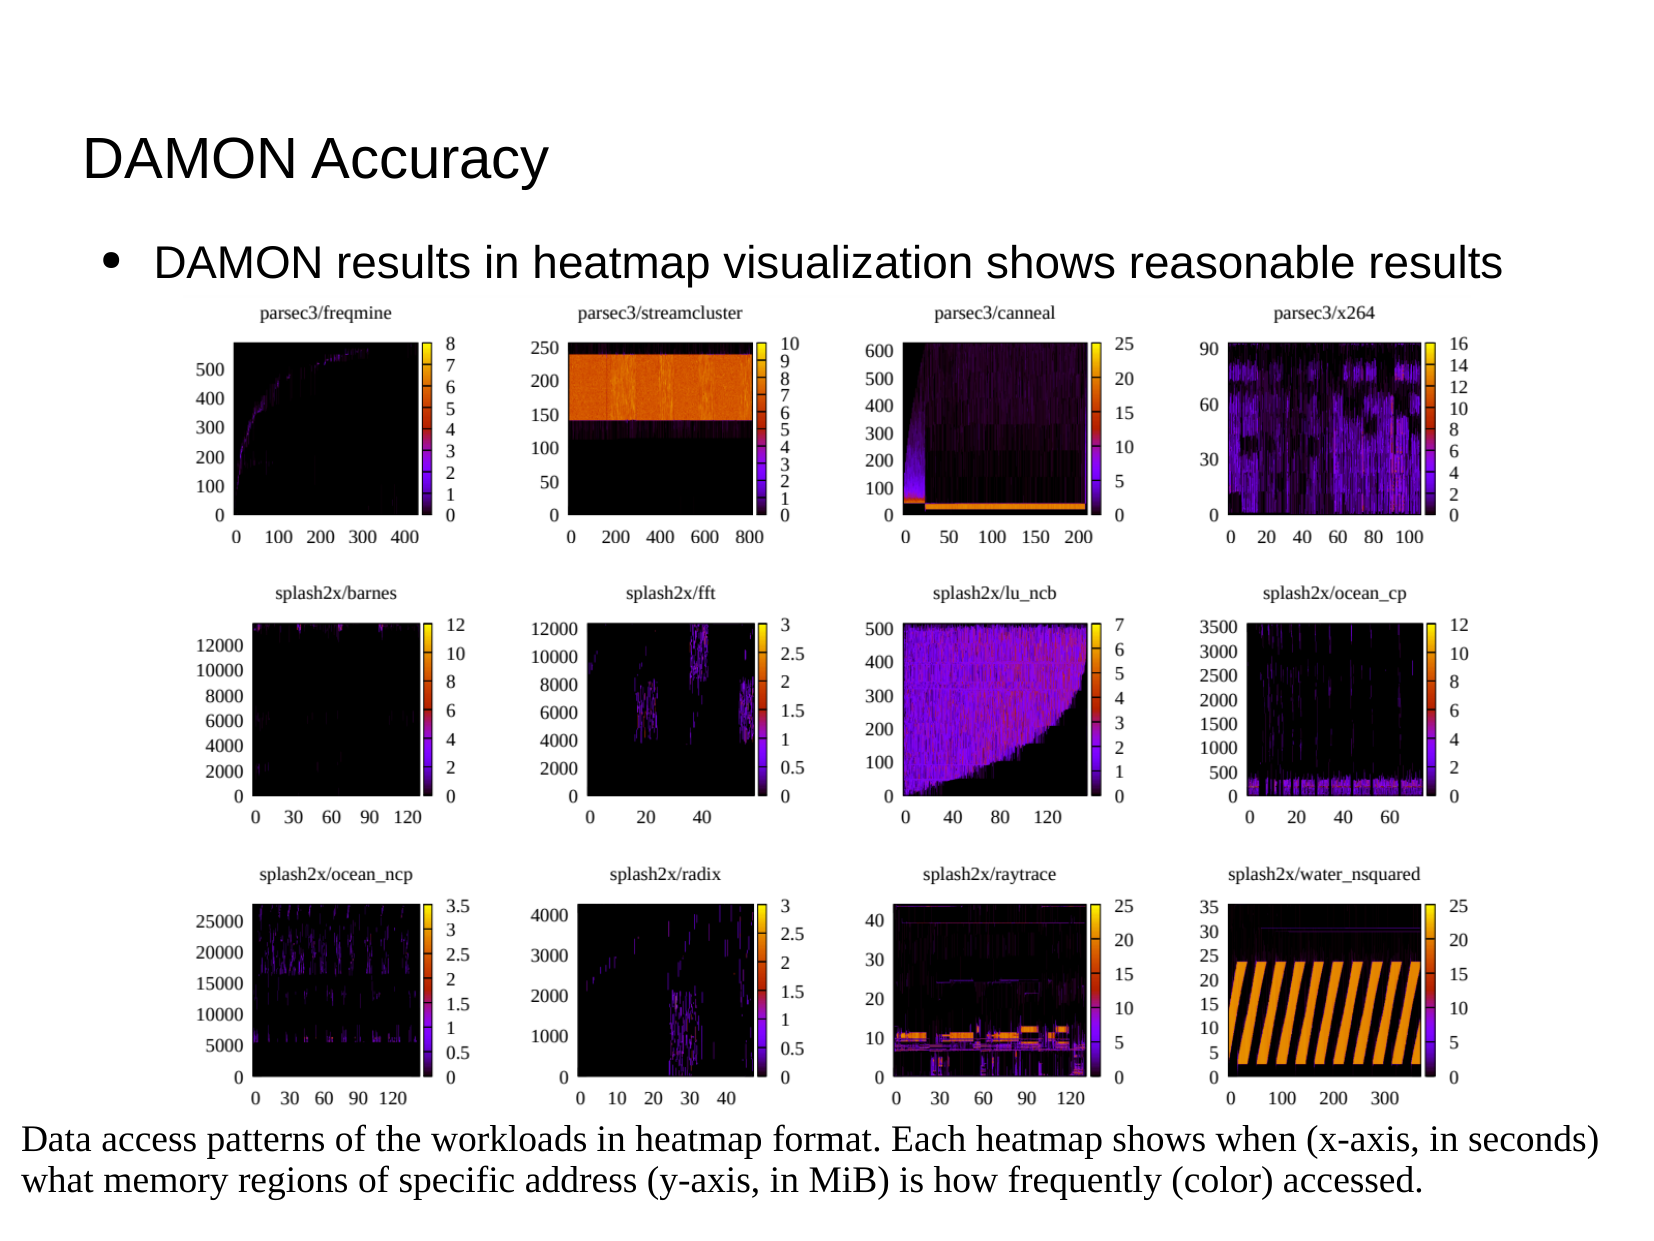

# DAMON Accuracy
DAMON results in heatmap visualization shows reasonable results
Data access patterns of the workloads in heatmap format. Each heatmap shows when (x-axis, in seconds) what memory regions of specific address (y-axis, in MiB) is how frequently (color) accessed.